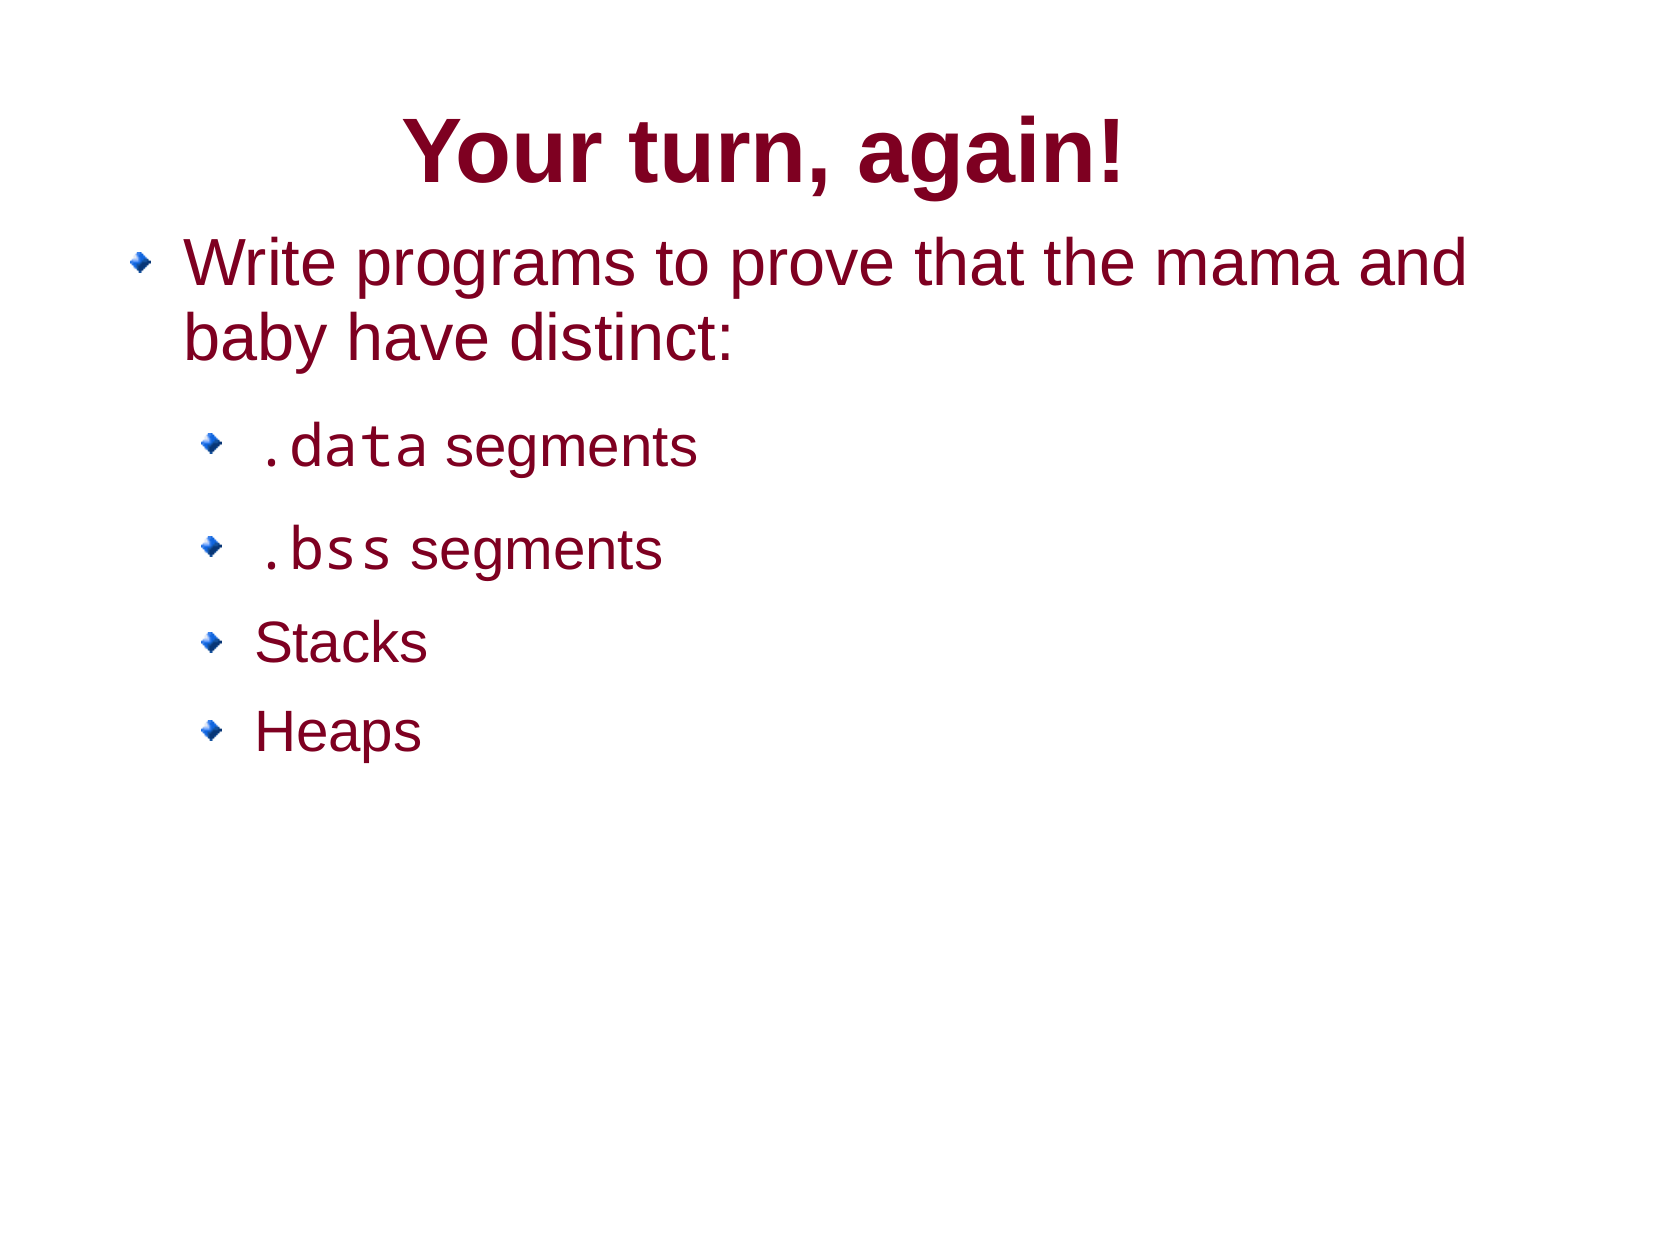

# Your turn, again!
Write programs to prove that the mama and baby have distinct:
.data segments
.bss segments
Stacks
Heaps